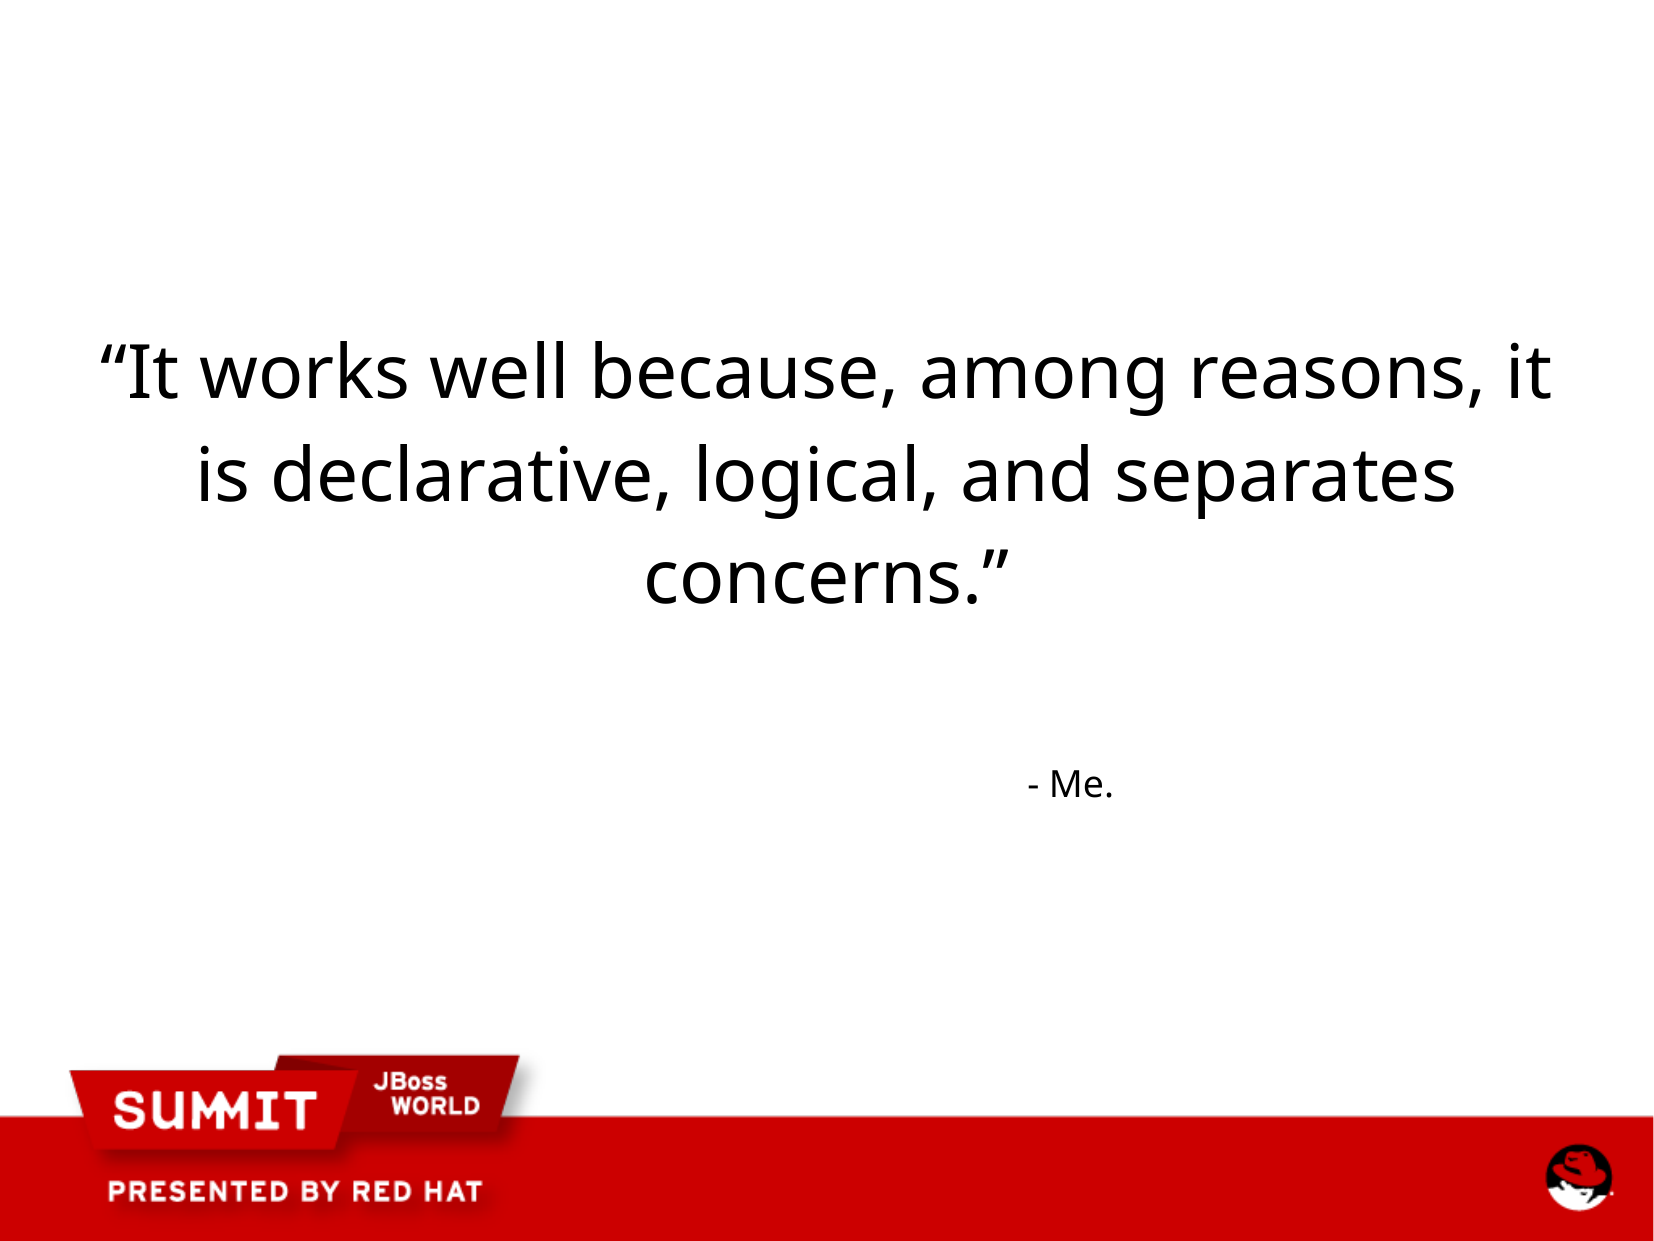

# “It works well because, among reasons, it is declarative, logical, and separates concerns.”
- Me.